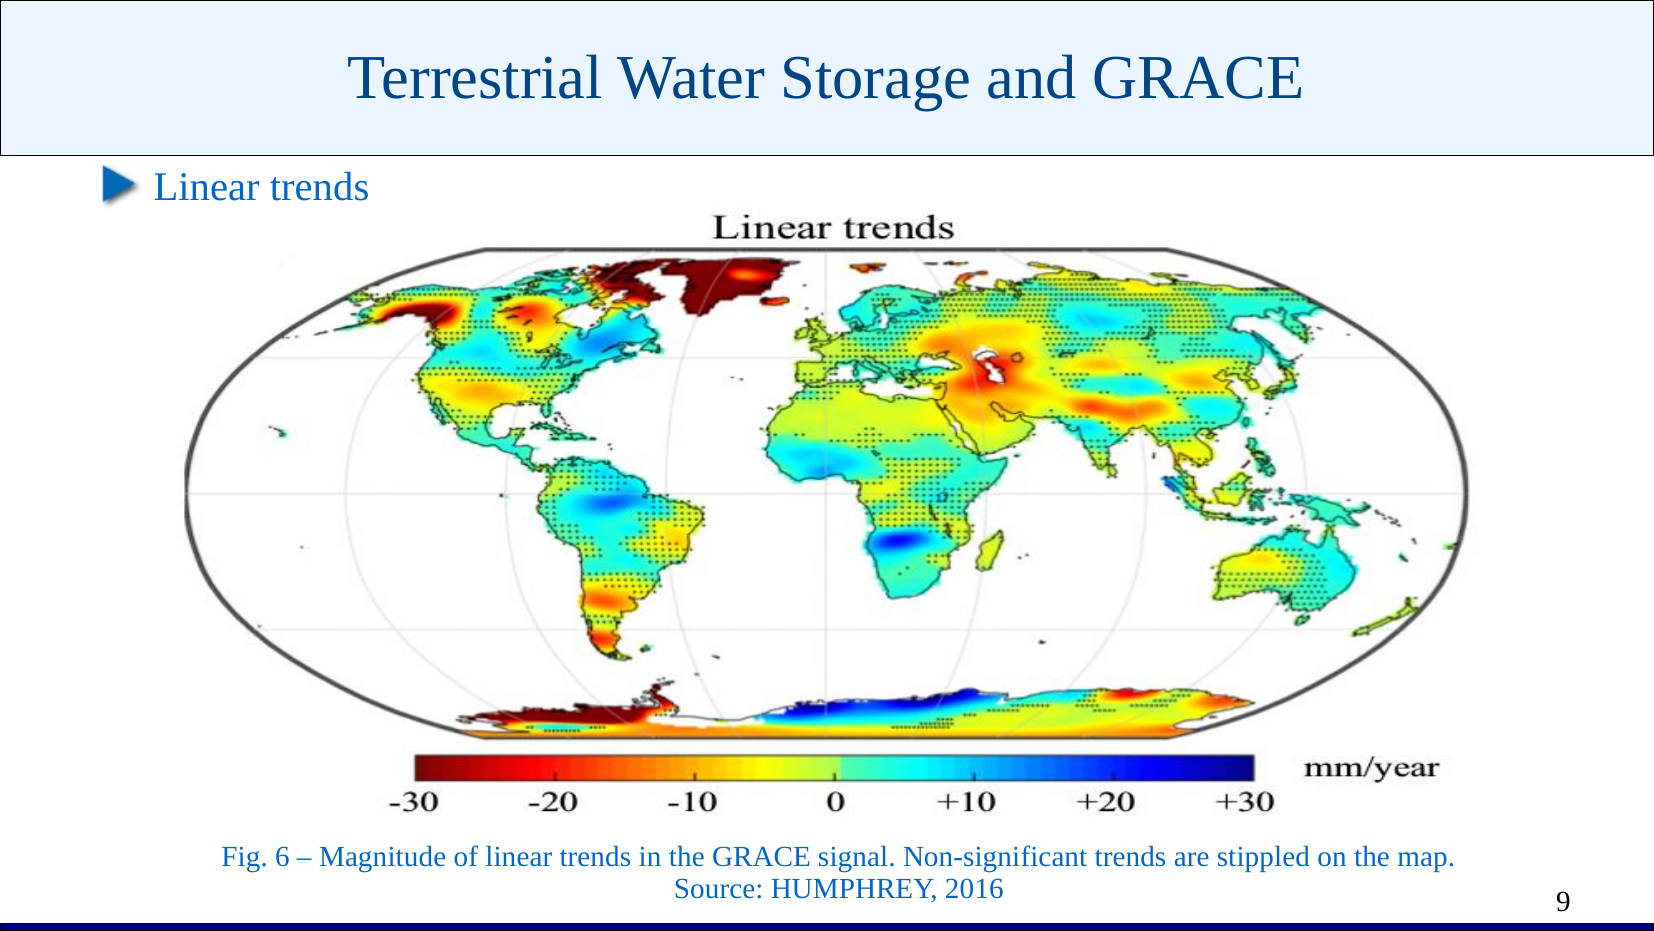

# Terrestrial Water Storage and GRACE
Linear trends
Fig. 6 – Magnitude of linear trends in the GRACE signal. Non-significant trends are stippled on the map.
Source: HUMPHREY, 2016
9